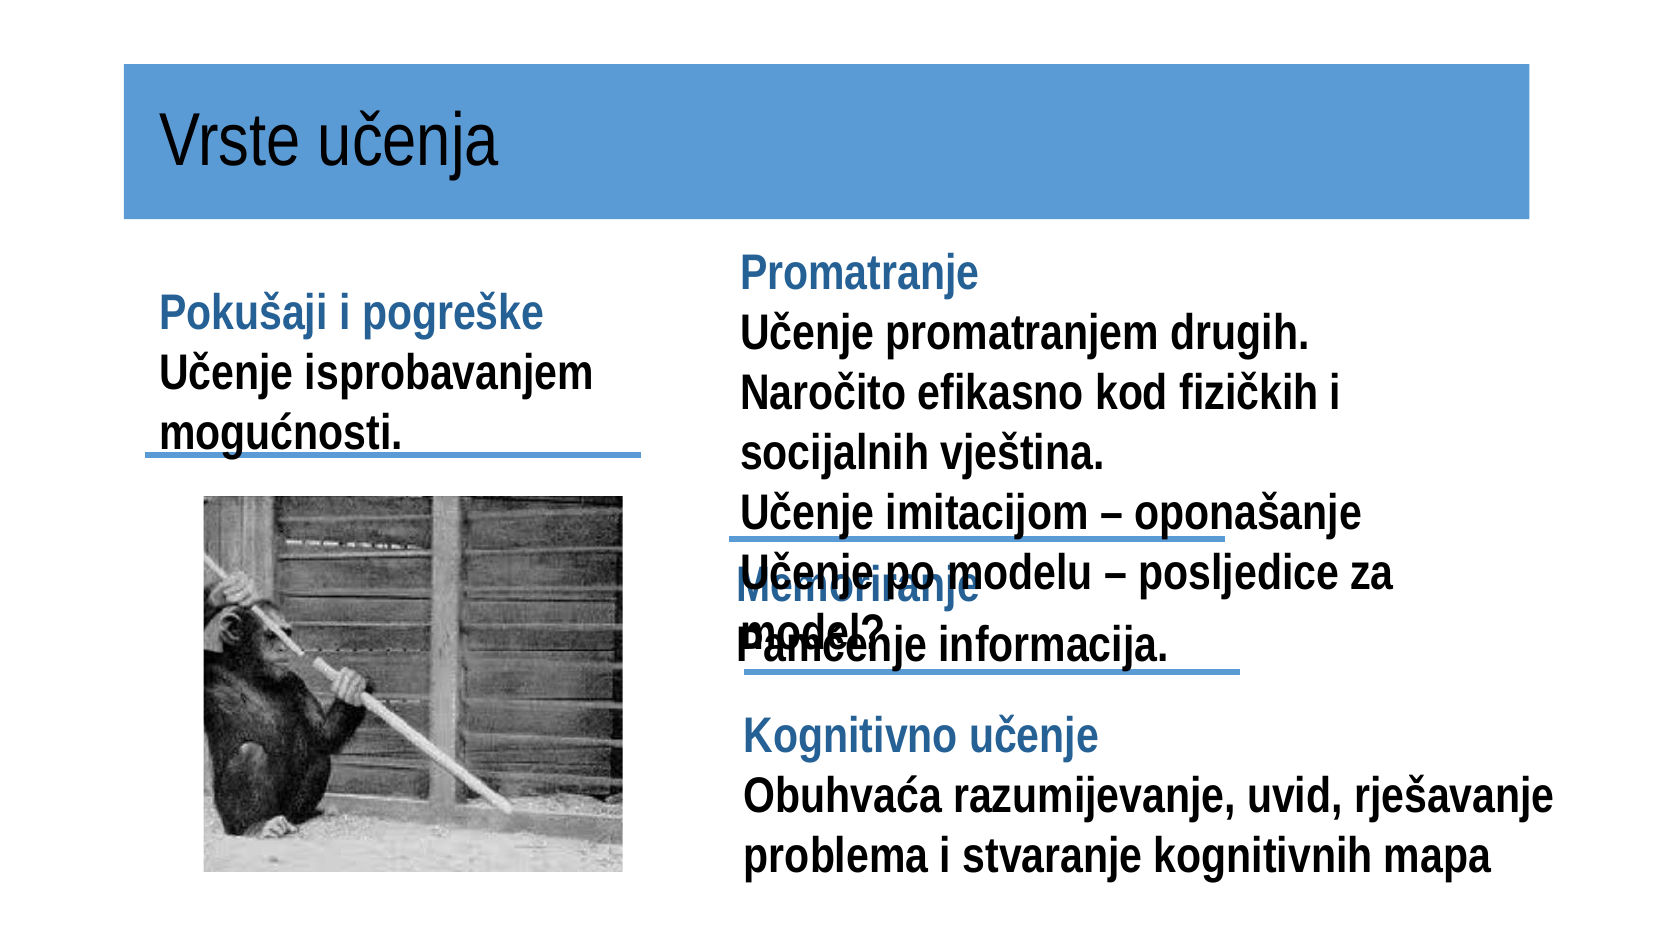

# Vrste učenja
Promatranje
Učenje promatranjem drugih. Naročito efikasno kod fizičkih i socijalnih vještina.
Učenje imitacijom – oponašanje
Učenje po modelu – posljedice za model?
Pokušaji i pogreške
Učenje isprobavanjem mogućnosti.
Memoriranje
Pamćenje informacija.
Kognitivno učenje
Obuhvaća razumijevanje, uvid, rješavanje problema i stvaranje kognitivnih mapa